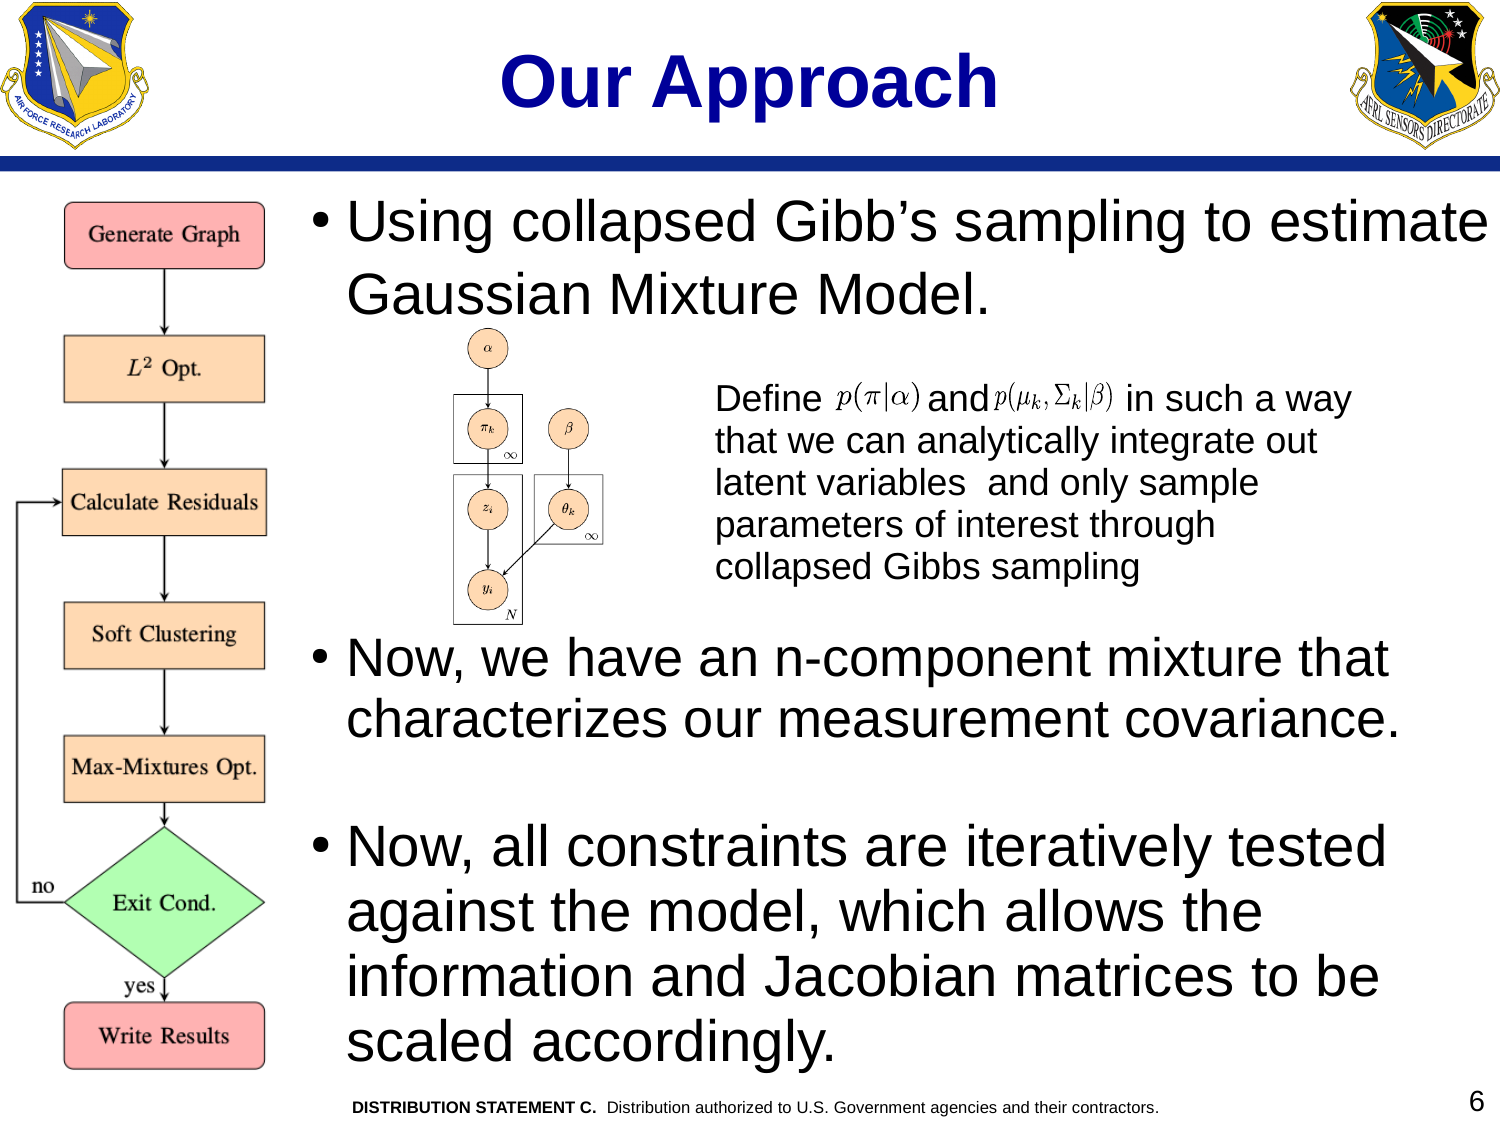

# Our Approach
Using collapsed Gibb’s sampling to estimate Gaussian Mixture Model.
Now, we have an n-component mixture that characterizes our measurement covariance.
Now, all constraints are iteratively tested against the model, which allows the information and Jacobian matrices to be scaled accordingly.
Define and in such a way that we can analytically integrate out latent variables and only sample parameters of interest through collapsed Gibbs sampling